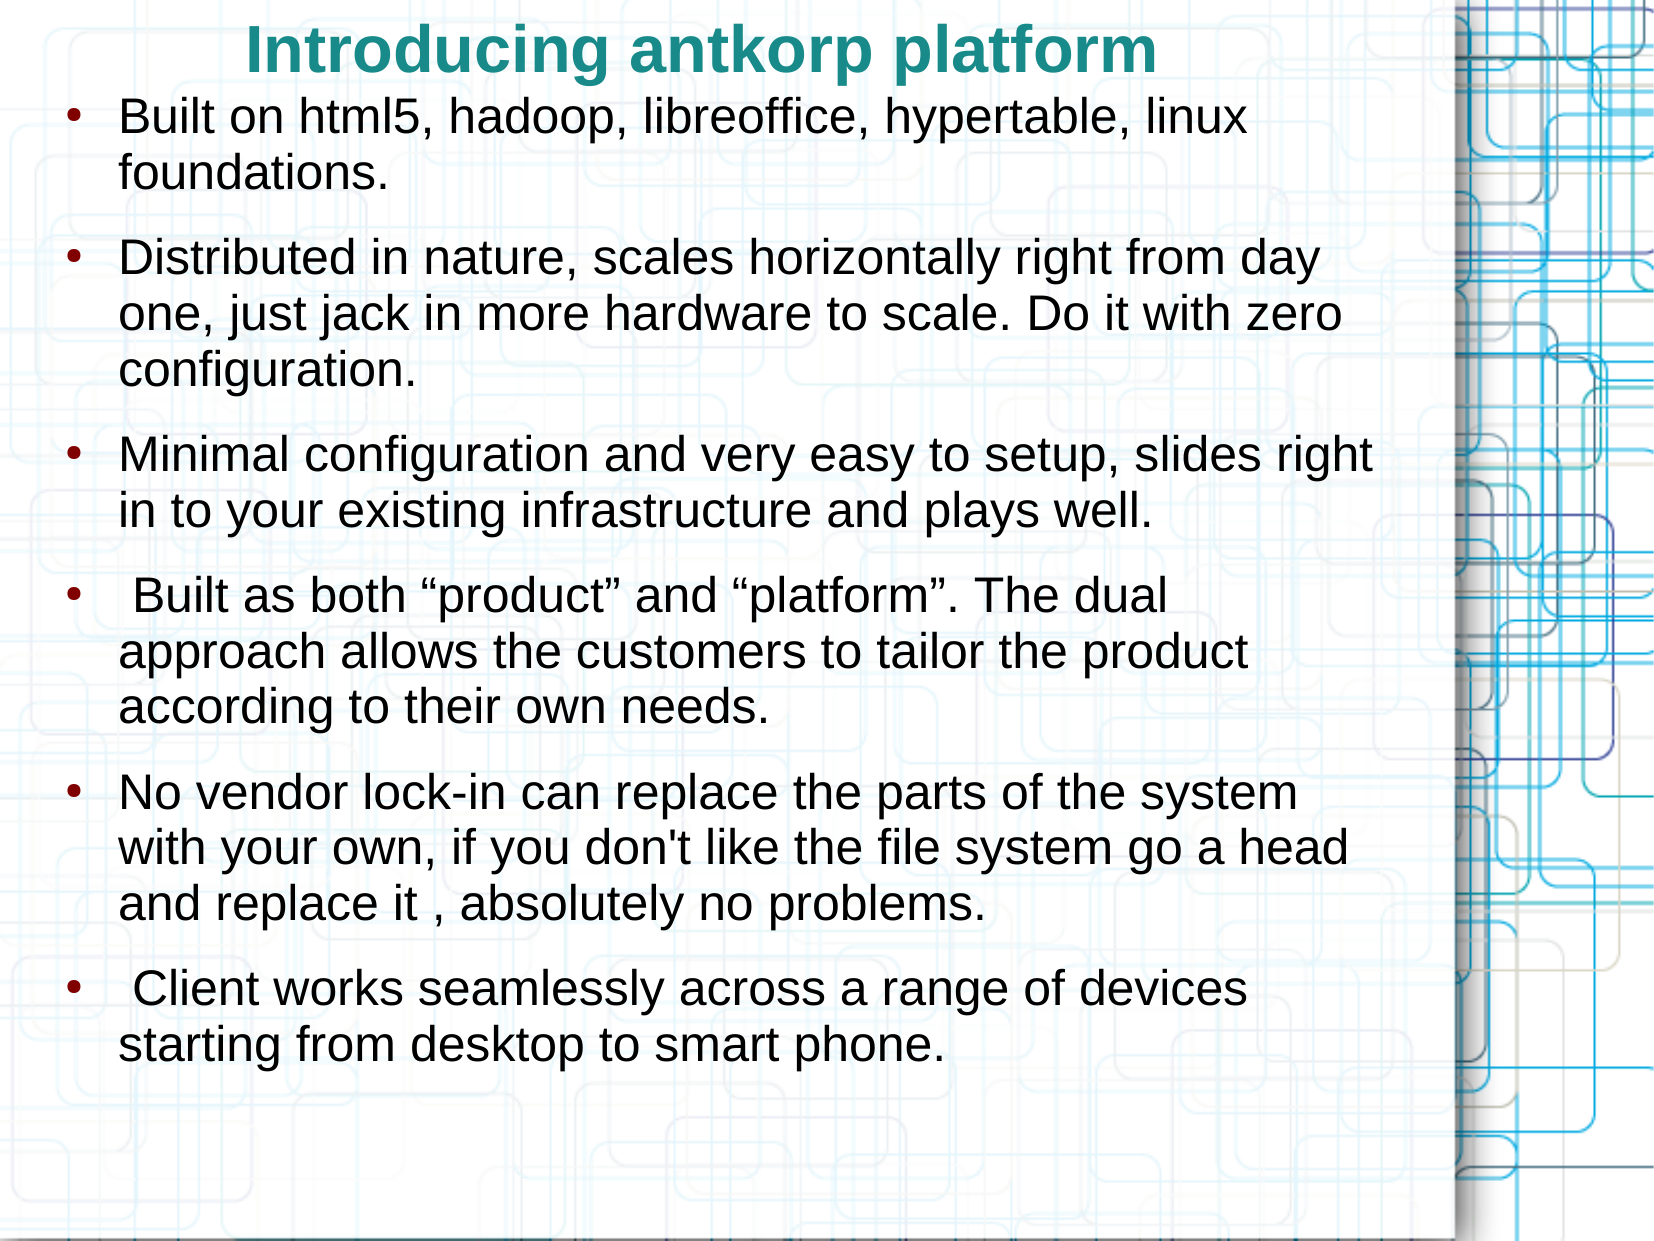

# Introducing antkorp platform
Built on html5, hadoop, libreoffice, hypertable, linux foundations.
Distributed in nature, scales horizontally right from day one, just jack in more hardware to scale. Do it with zero configuration.
Minimal configuration and very easy to setup, slides right in to your existing infrastructure and plays well.
 Built as both “product” and “platform”. The dual approach allows the customers to tailor the product according to their own needs.
No vendor lock-in can replace the parts of the system with your own, if you don't like the file system go a head and replace it , absolutely no problems.
 Client works seamlessly across a range of devices starting from desktop to smart phone.